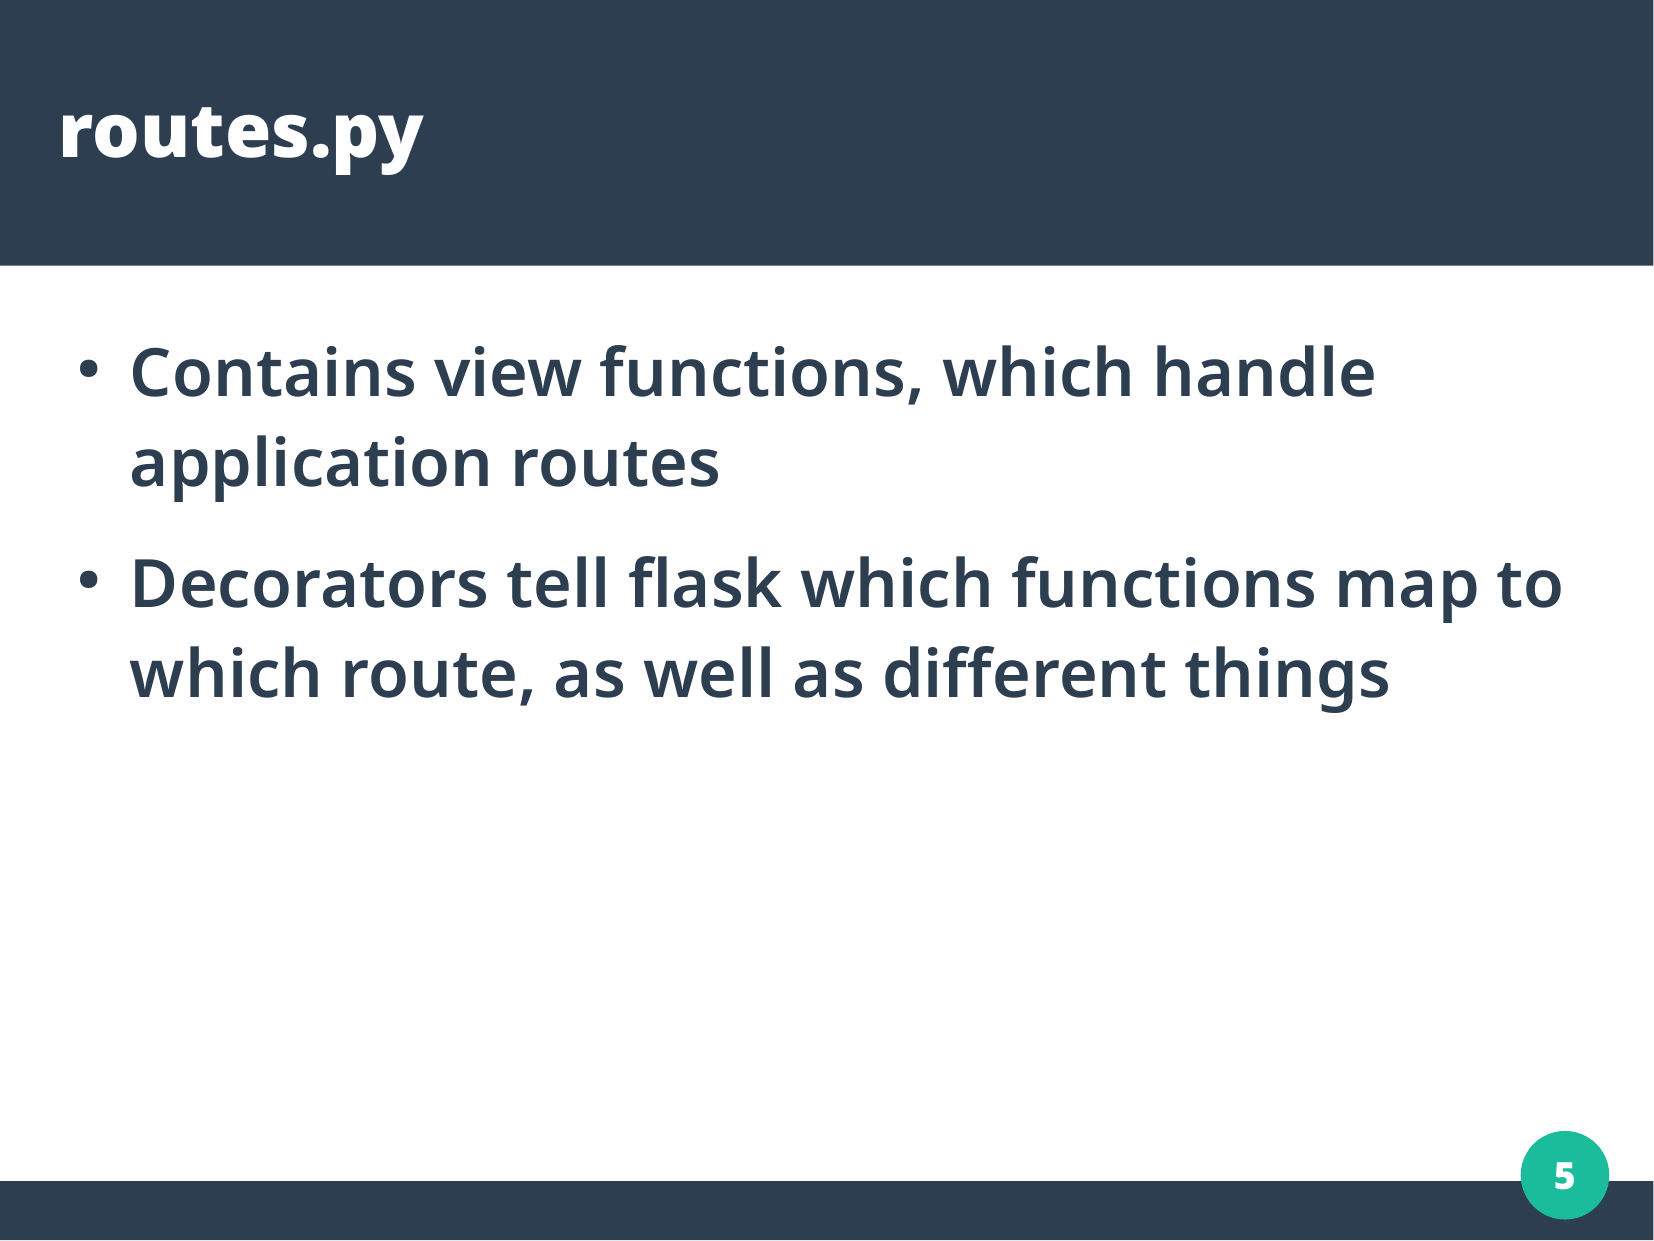

# routes.py
Contains view functions, which handle application routes
Decorators tell flask which functions map to which route, as well as different things
5